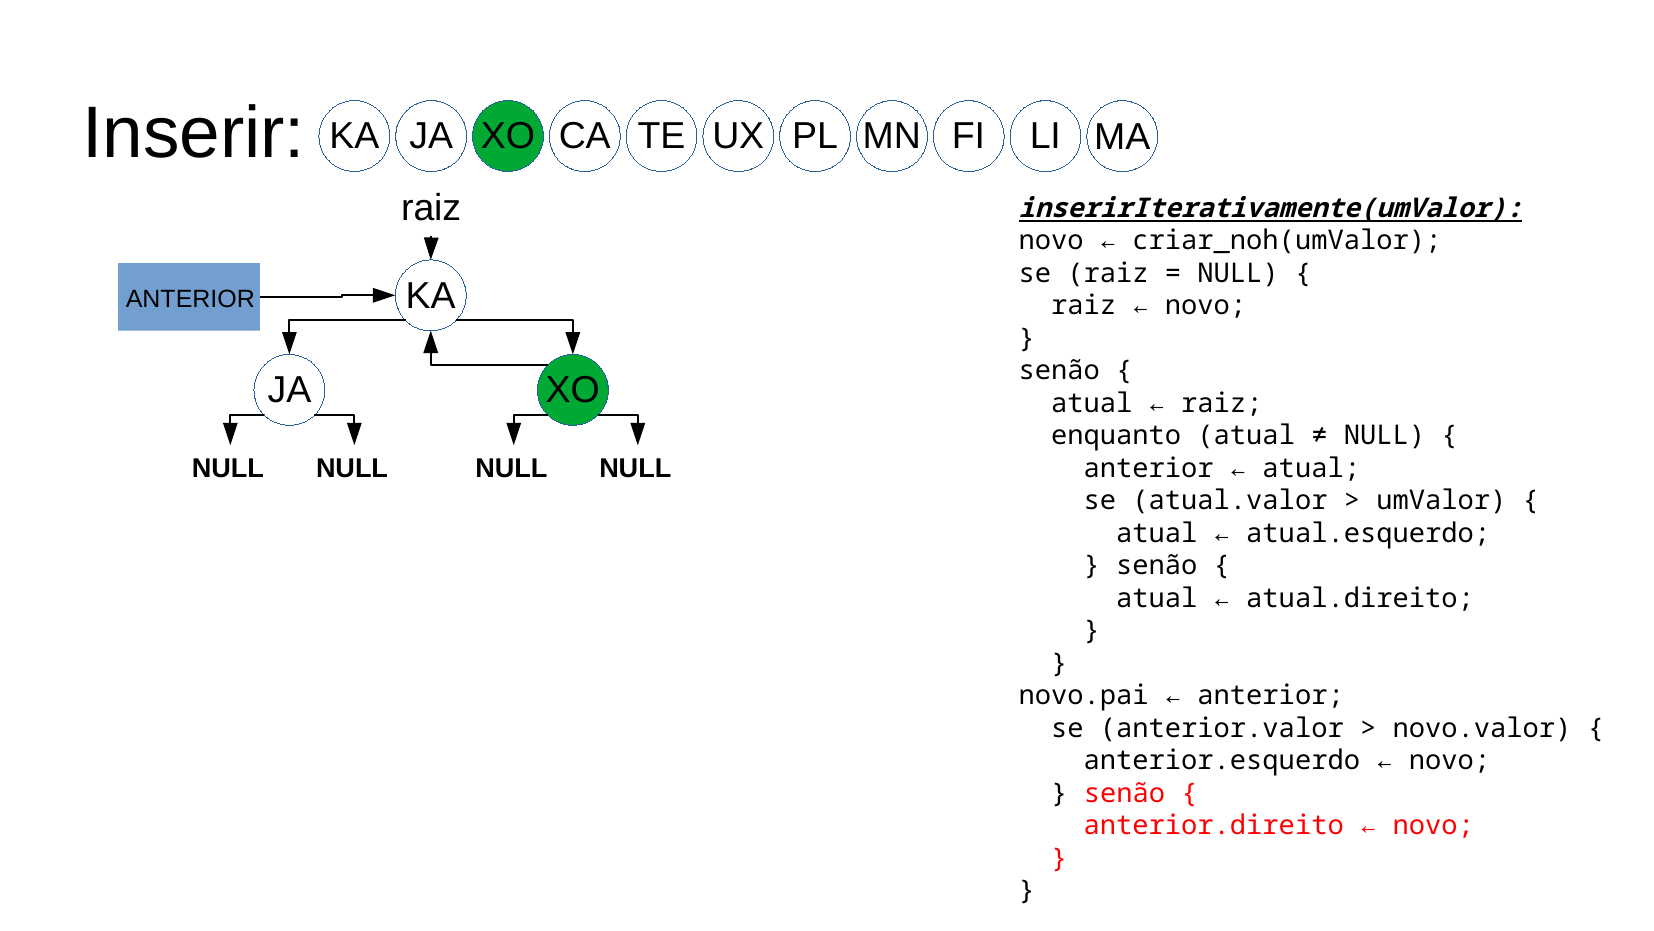

# Inserir:
KA
JA
XO
TE
JA
CA
UX
PL
MN
FI
LI
MA
raiz
inserirIterativamente(umValor):
novo ← criar_noh(umValor);
se (raiz = NULL) {
 raiz ← novo;
}
senão {
 atual ← raiz;
 enquanto (atual ≠ NULL) {
 anterior ← atual;
 se (atual.valor > umValor) {
 atual ← atual.esquerdo;
 } senão {
 atual ← atual.direito;
 }
 }
novo.pai ← anterior;
 se (anterior.valor > novo.valor) {
 anterior.esquerdo ← novo;
 } senão {
 anterior.direito ← novo;
 }
}
KA
ANTERIOR
JA
XO
NULL
NULL
NULL
NULL